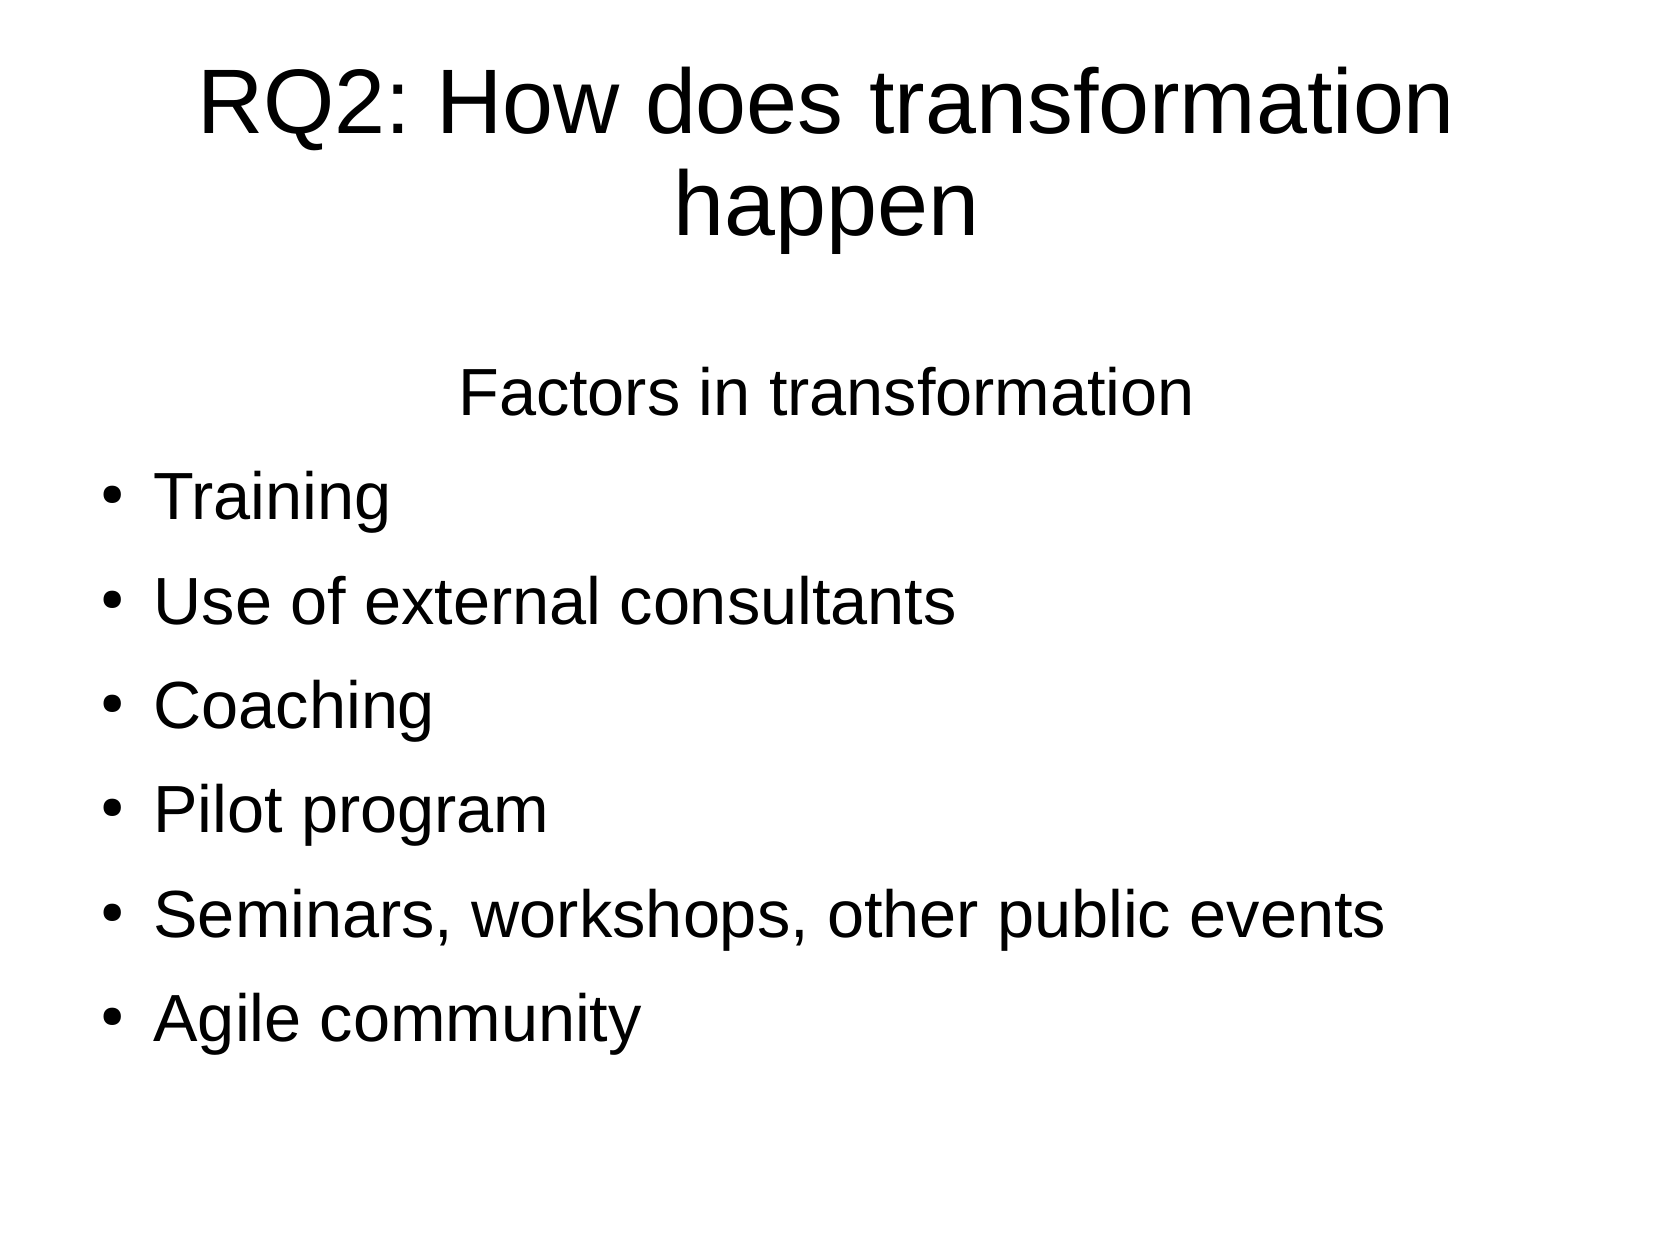

# RQ2: How does transformation happen
Factors in transformation
Training
Use of external consultants
Coaching
Pilot program
Seminars, workshops, other public events
Agile community